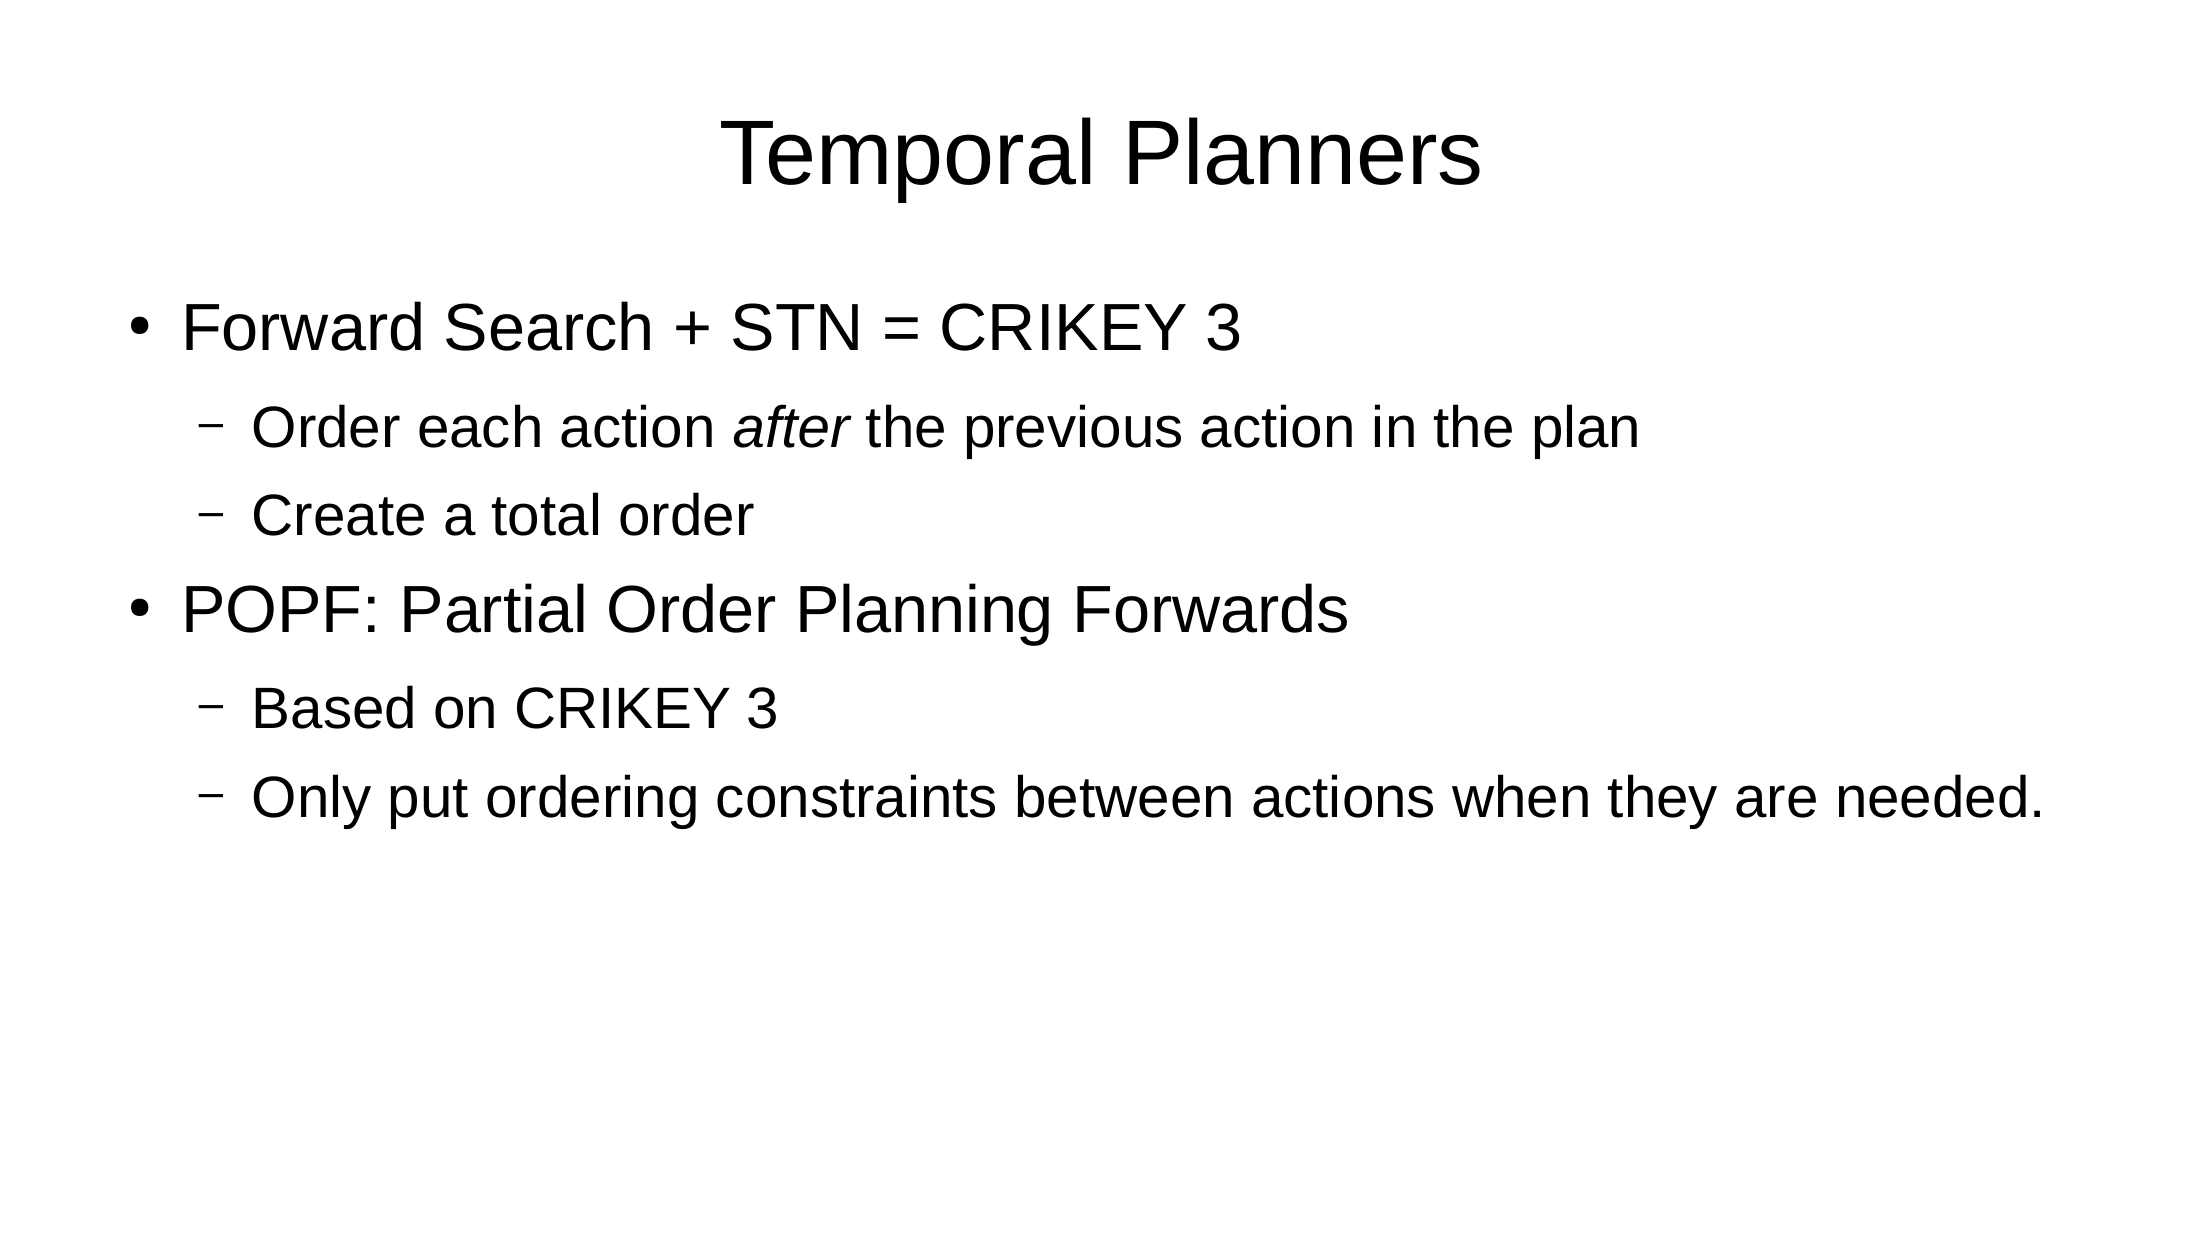

# Temporal Planners
Forward Search + STN = CRIKEY 3
Order each action after the previous action in the plan
Create a total order
POPF: Partial Order Planning Forwards
Based on CRIKEY 3
Only put ordering constraints between actions when they are needed.